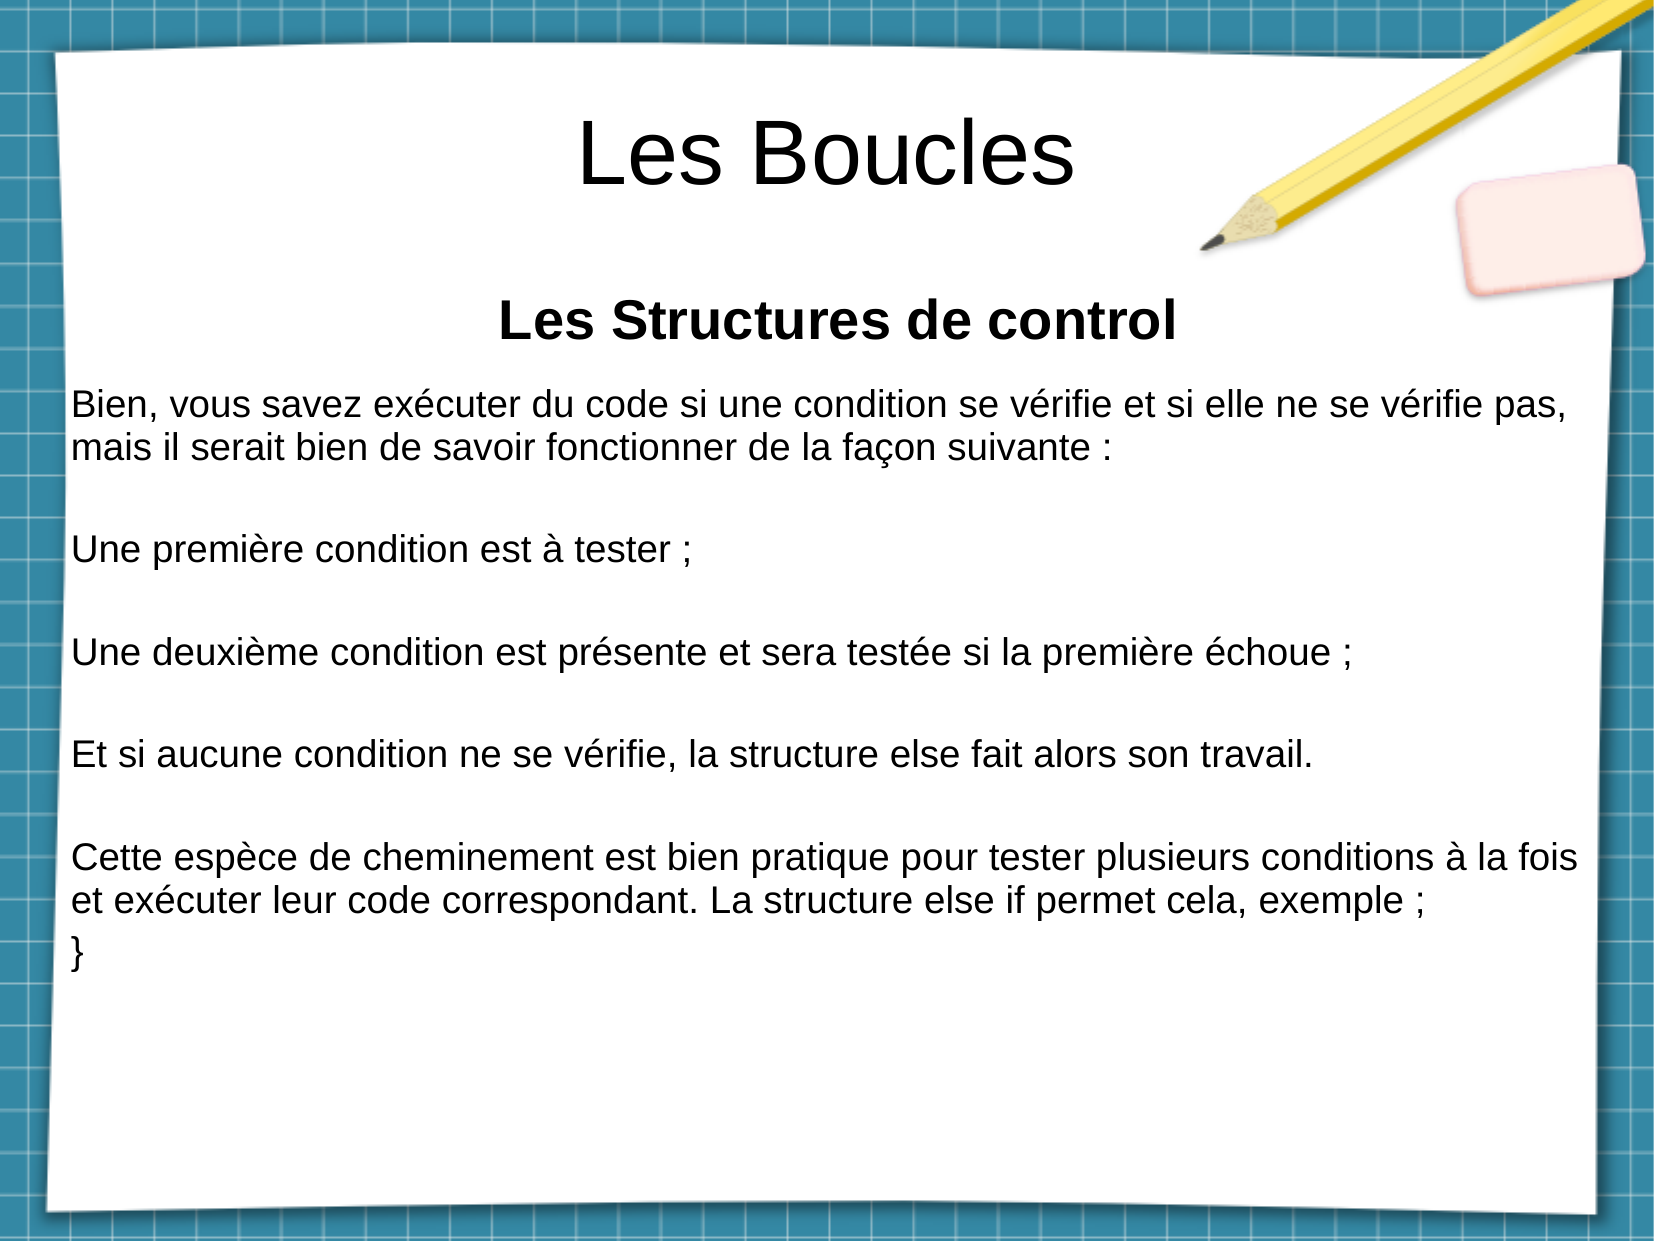

# Les Boucles
Les Structures de control
Bien, vous savez exécuter du code si une condition se vérifie et si elle ne se vérifie pas, mais il serait bien de savoir fonctionner de la façon suivante :
Une première condition est à tester ;
Une deuxième condition est présente et sera testée si la première échoue ;
Et si aucune condition ne se vérifie, la structure else fait alors son travail.
Cette espèce de cheminement est bien pratique pour tester plusieurs conditions à la fois et exécuter leur code correspondant. La structure else if permet cela, exemple ;
}